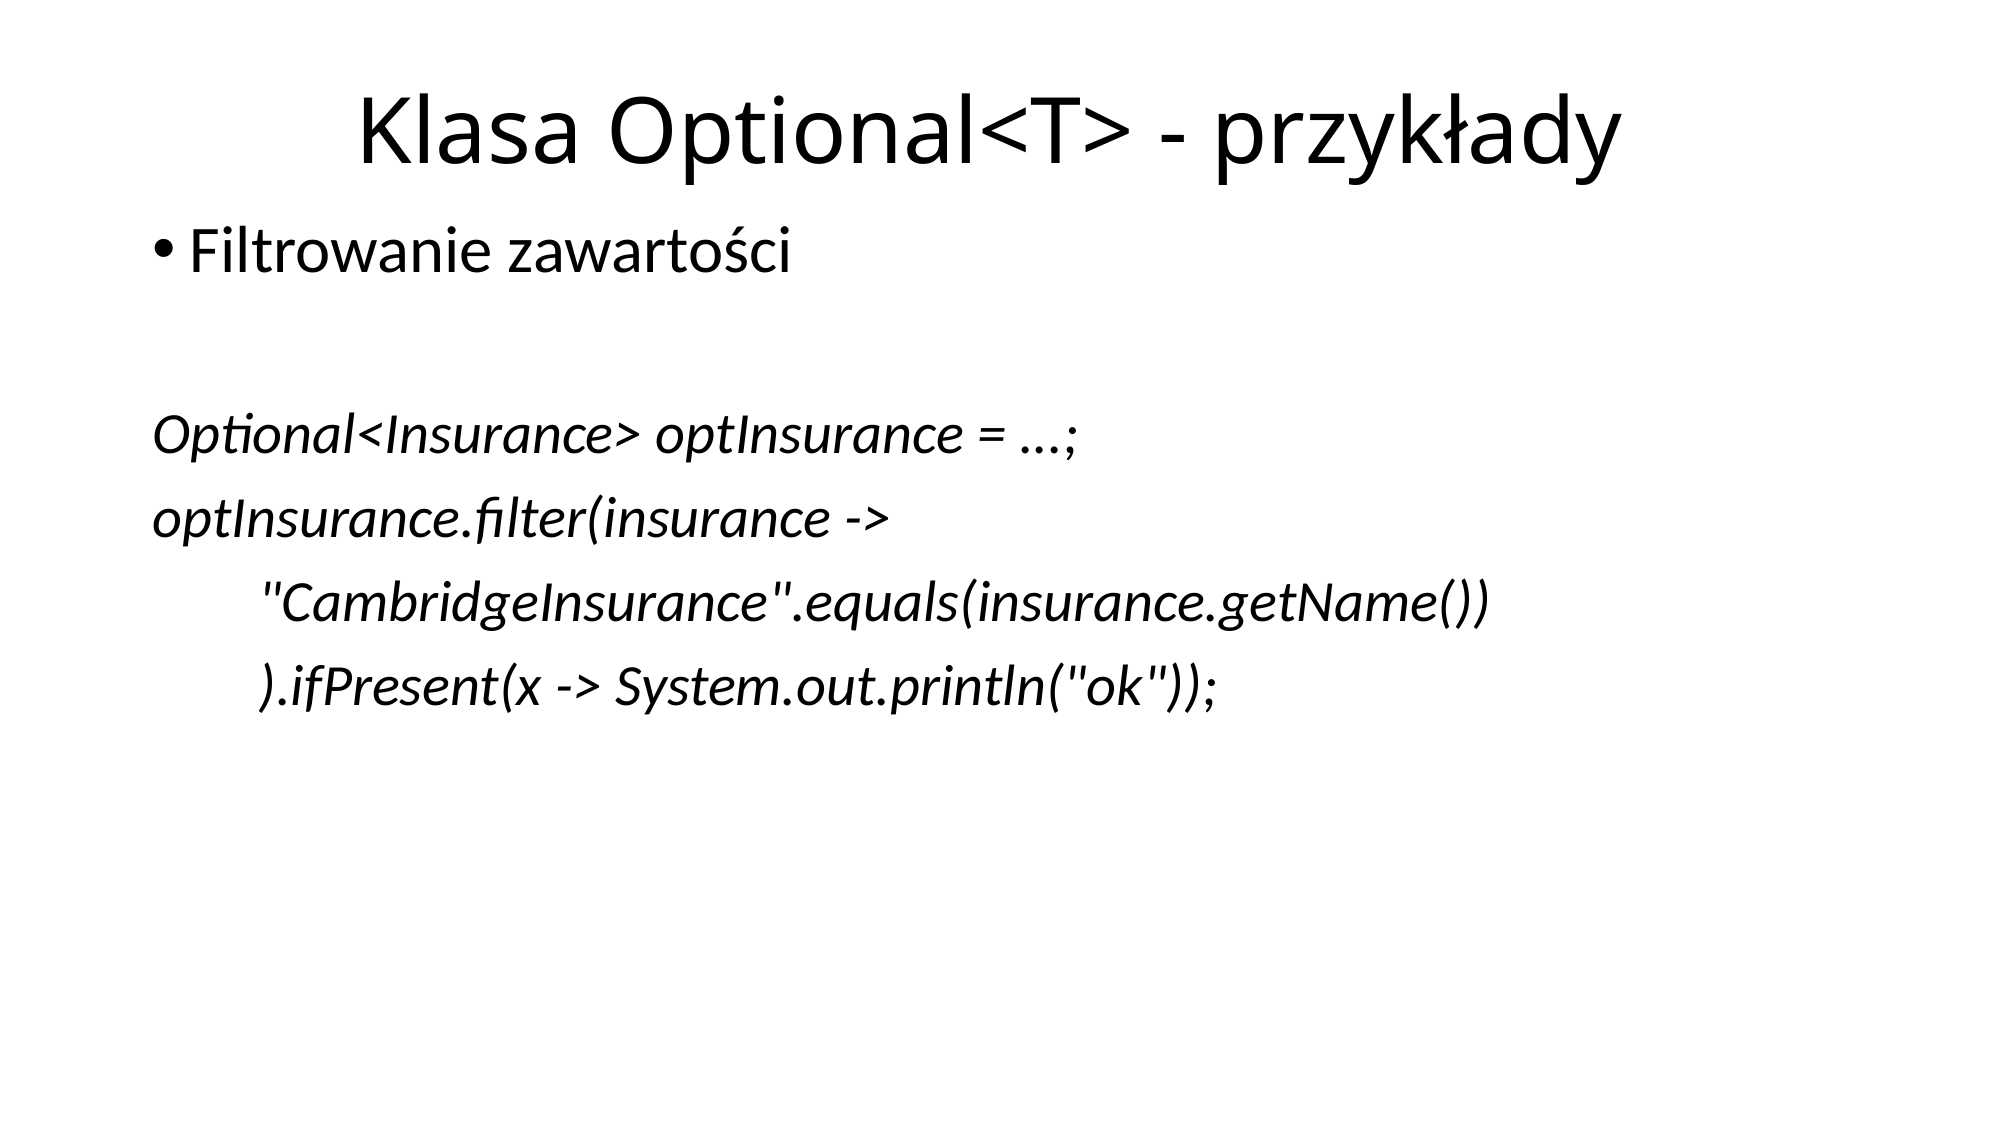

# Klasa Optional<T> - przykłady
Filtrowanie zawartości
Optional<Insurance> optInsurance = ...;
optInsurance.filter(insurance ->
 "CambridgeInsurance".equals(insurance.getName())
 ).ifPresent(x -> System.out.println("ok"));